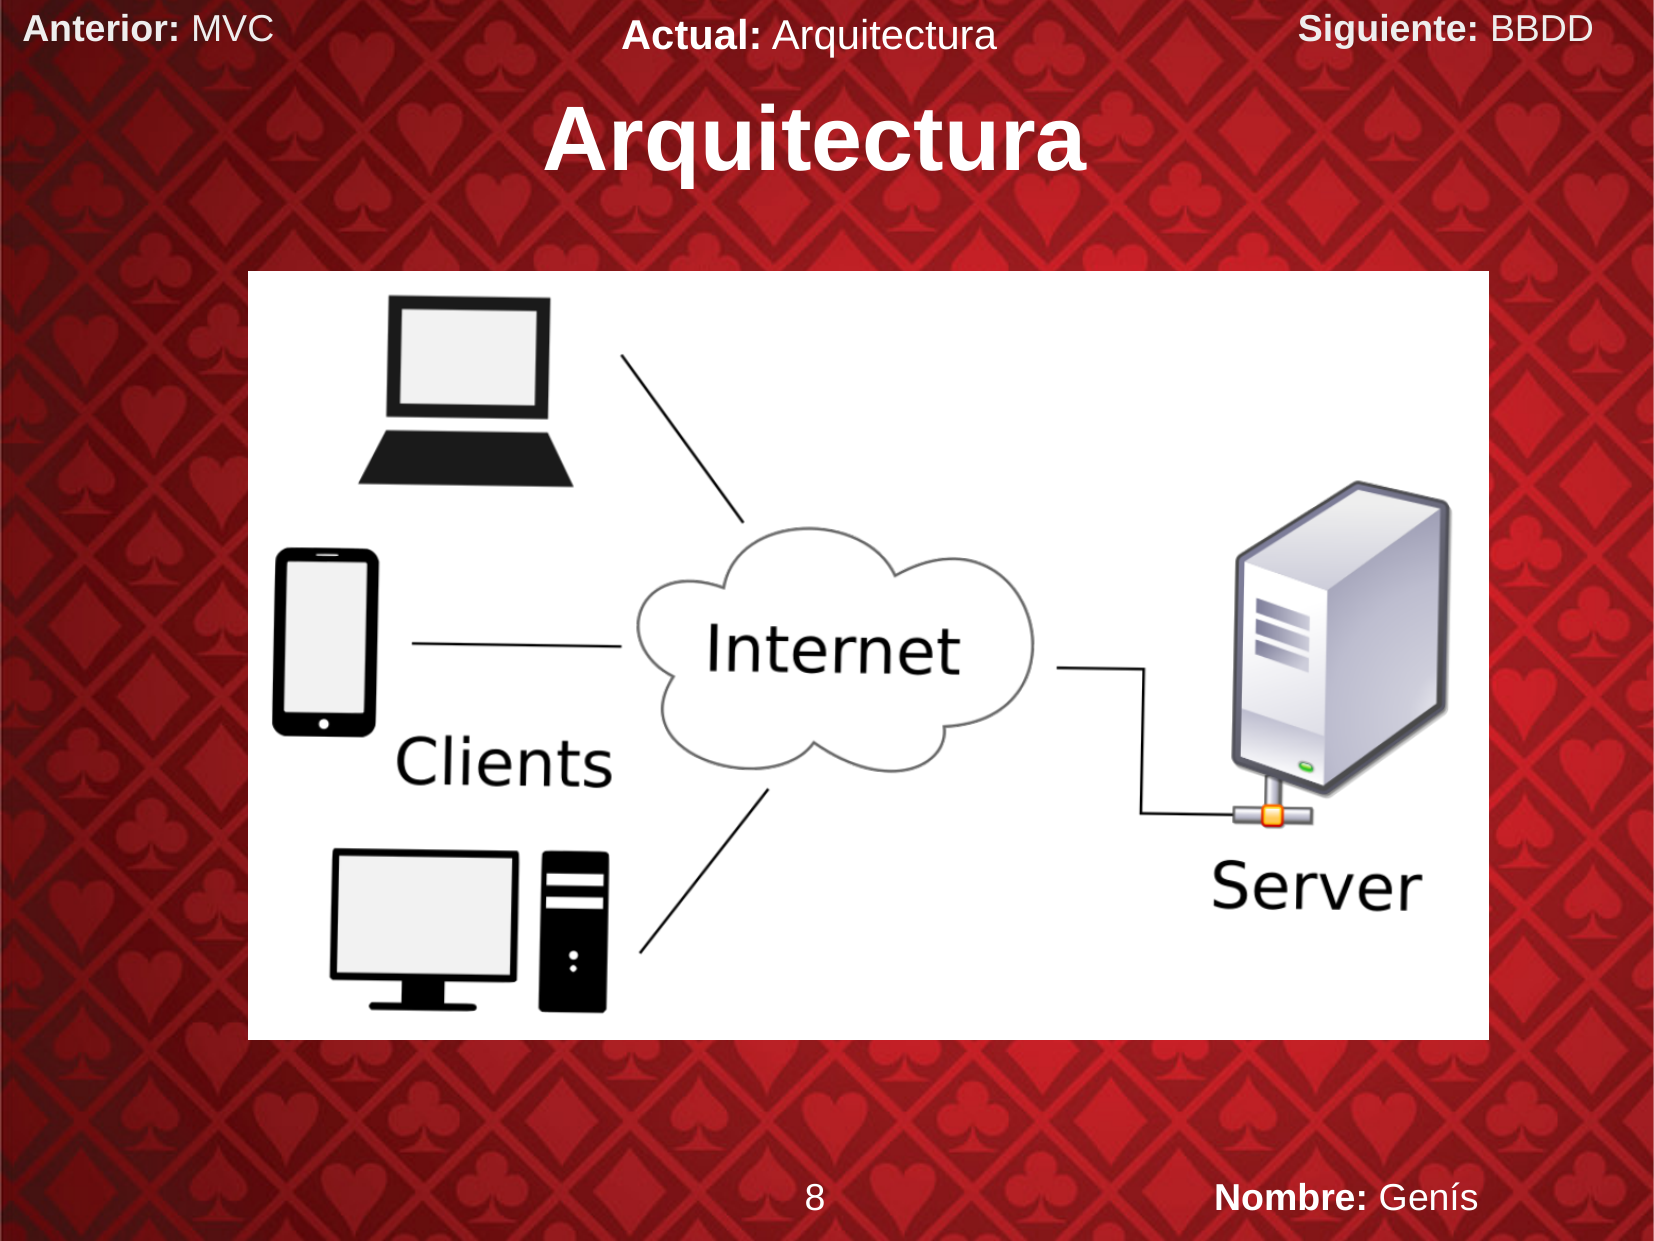

Actual: Arquitectura
 Anterior: MVC
 Siguiente: BBDD
# Arquitectura
8
Nombre: Genís